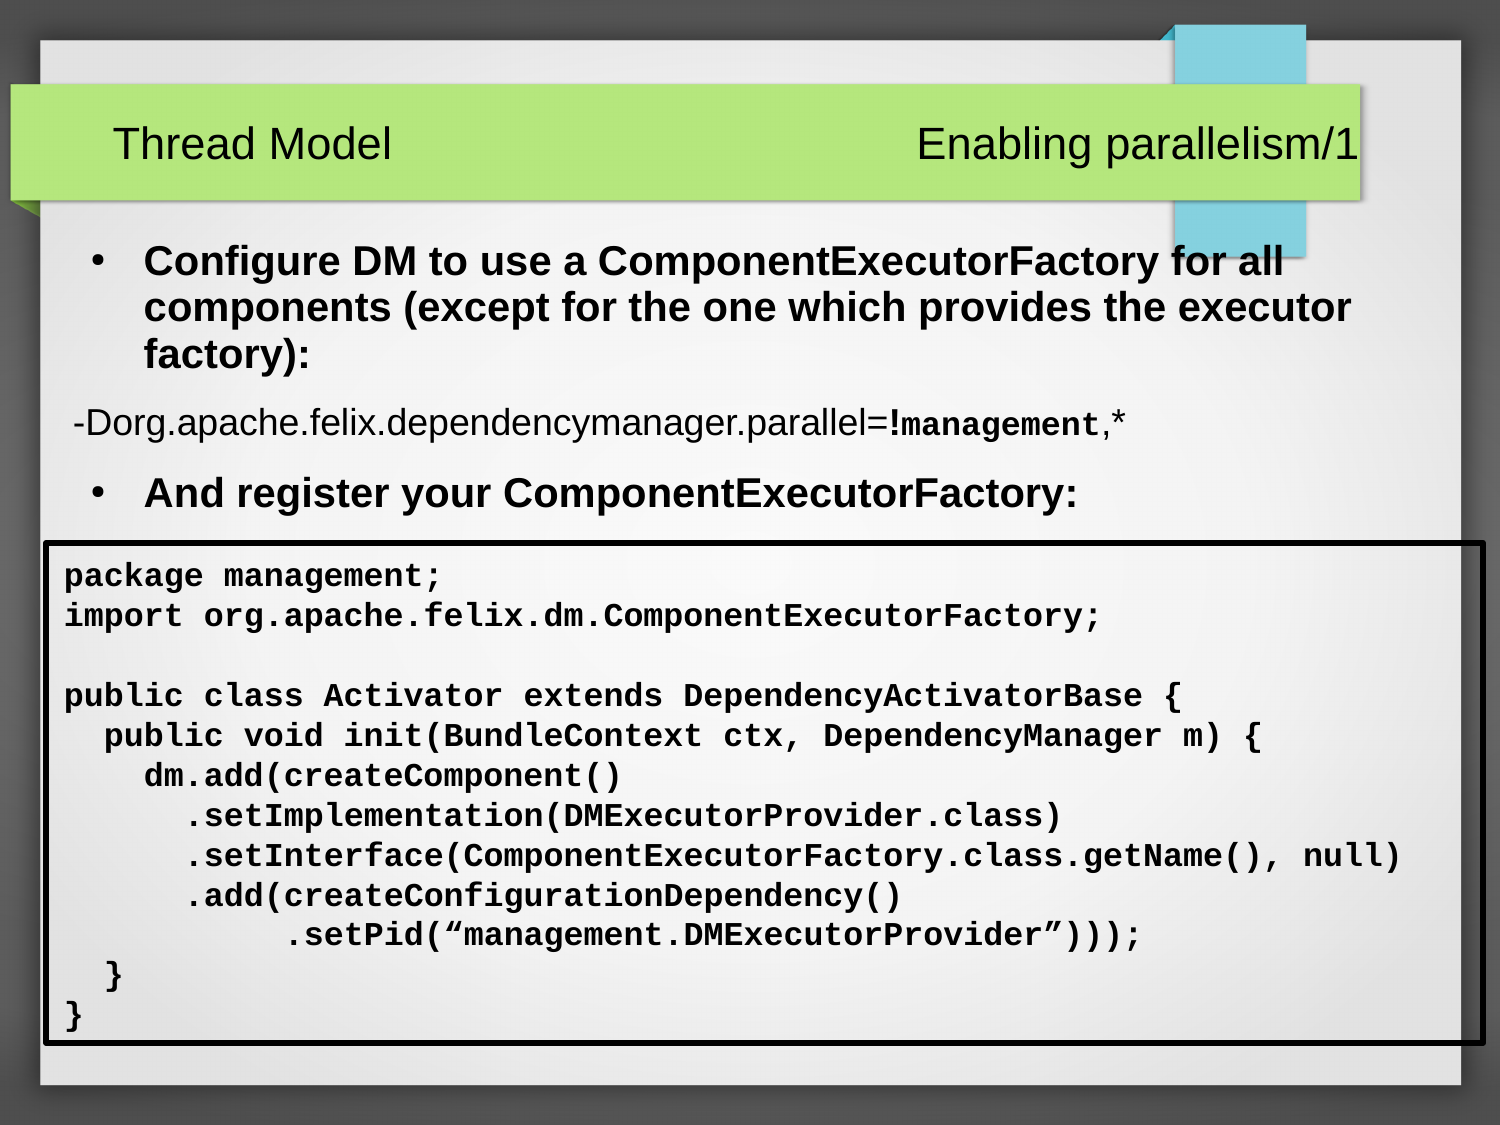

# Thread Model Enabling parallelism/1
Configure DM to use a ComponentExecutorFactory for all components (except for the one which provides the executor factory):
-Dorg.apache.felix.dependencymanager.parallel=!management,*
And register your ComponentExecutorFactory:
package management;
import org.apache.felix.dm.ComponentExecutorFactory;
public class Activator extends DependencyActivatorBase {
 public void init(BundleContext ctx, DependencyManager m) {
 dm.add(createComponent()
 .setImplementation(DMExecutorProvider.class)
 .setInterface(ComponentExecutorFactory.class.getName(), null)
 .add(createConfigurationDependency()
 .setPid(“management.DMExecutorProvider”)));
 }
}